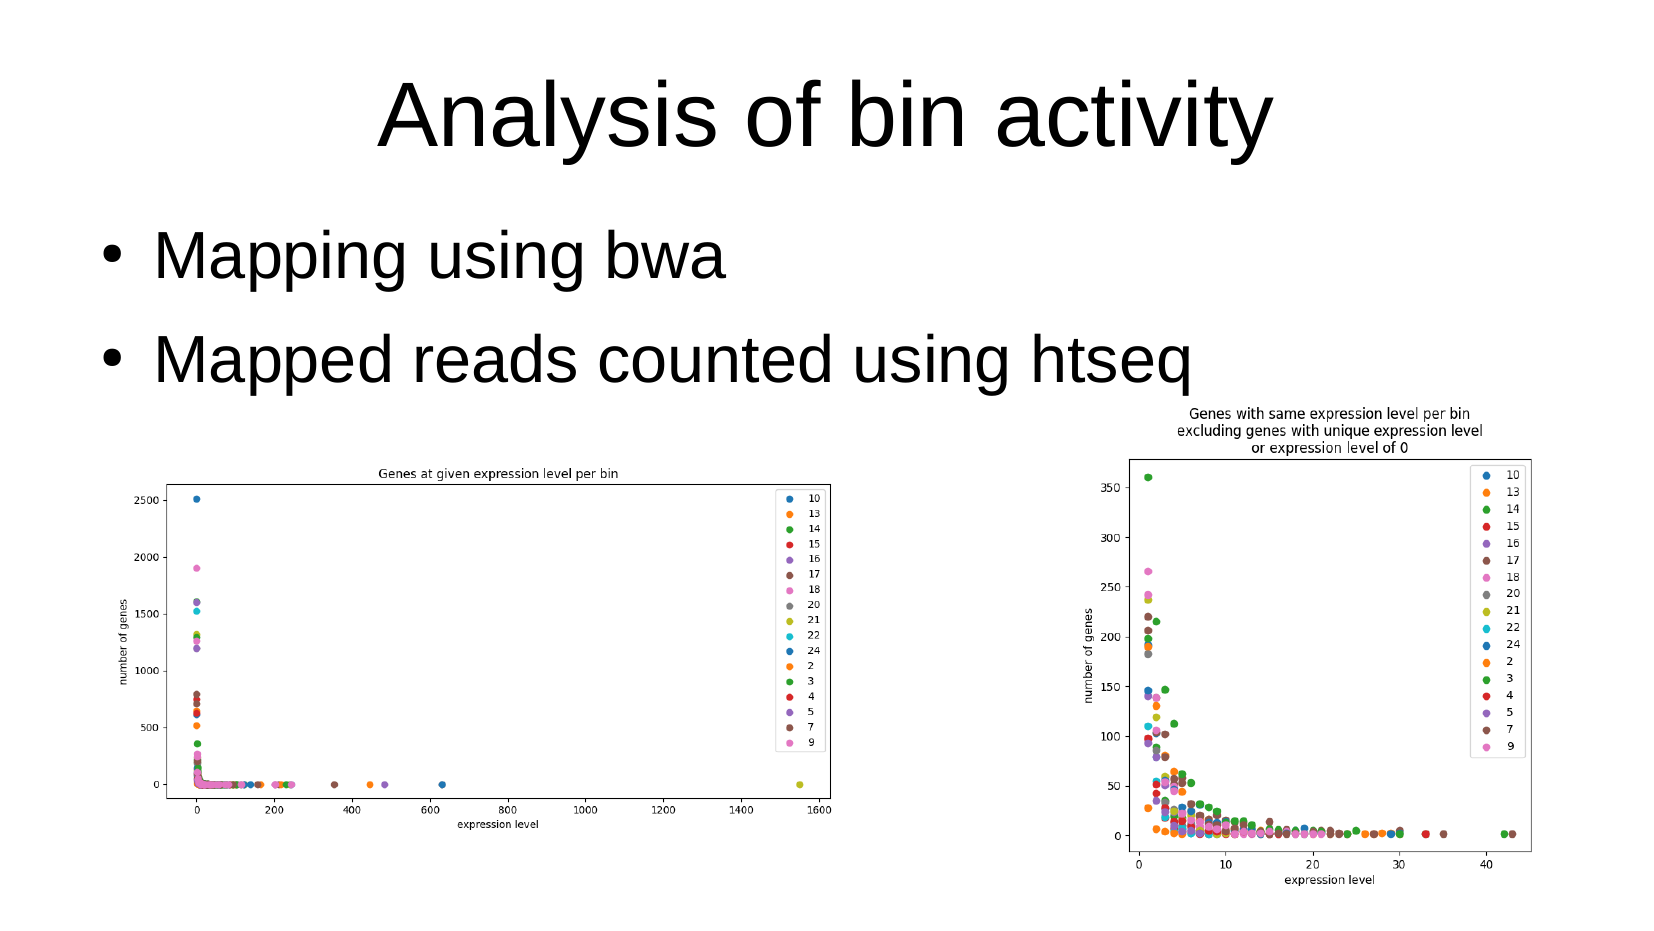

# Analysis of bin activity
Mapping using bwa
Mapped reads counted using htseq